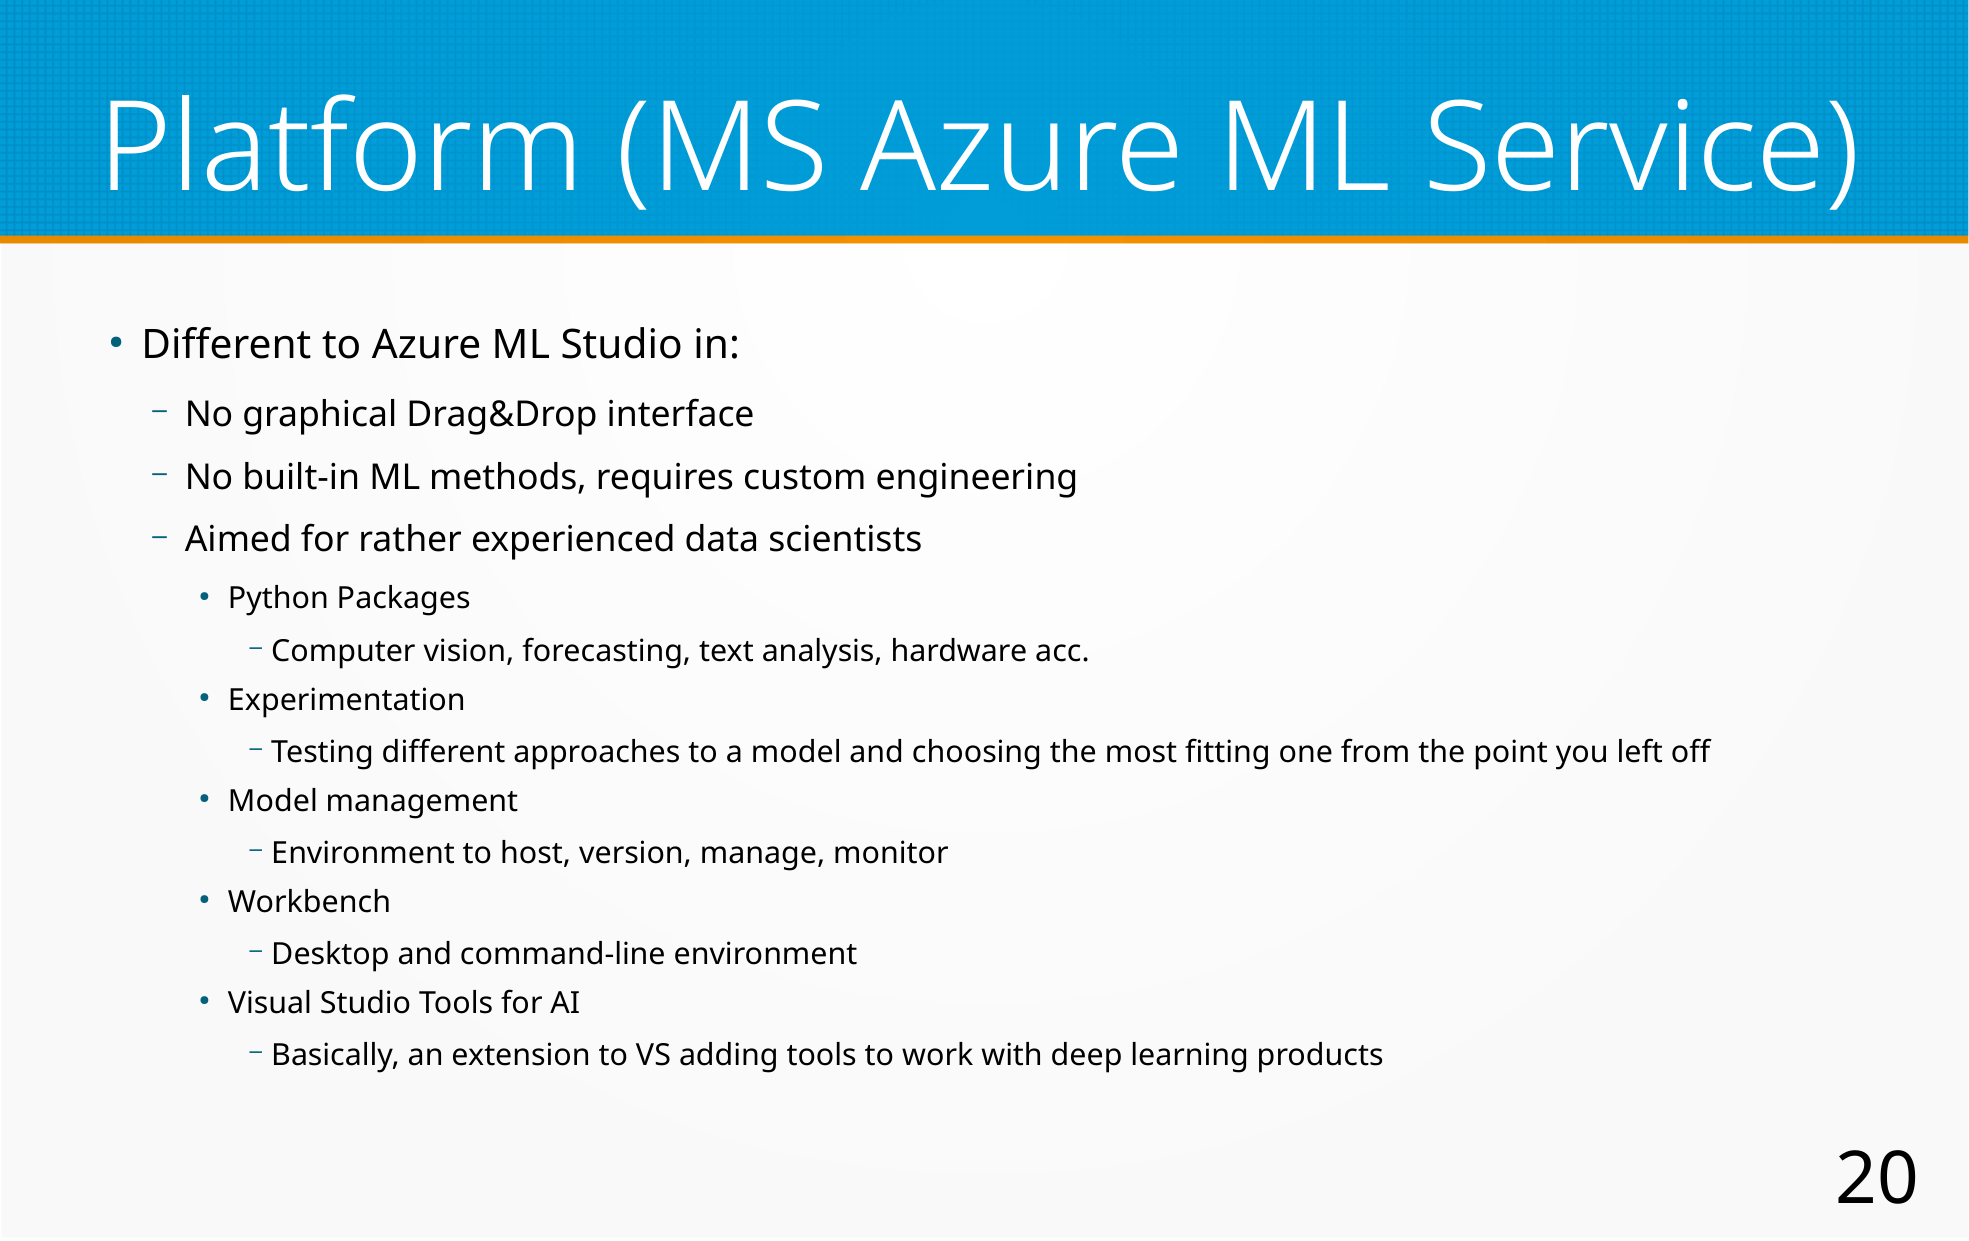

# Platform (MS Azure ML Service)
Different to Azure ML Studio in:
No graphical Drag&Drop interface
No built-in ML methods, requires custom engineering
Aimed for rather experienced data scientists
Python Packages
Computer vision, forecasting, text analysis, hardware acc.
Experimentation
Testing different approaches to a model and choosing the most fitting one from the point you left off
Model management
Environment to host, version, manage, monitor
Workbench
Desktop and command-line environment
Visual Studio Tools for AI
Basically, an extension to VS adding tools to work with deep learning products
20